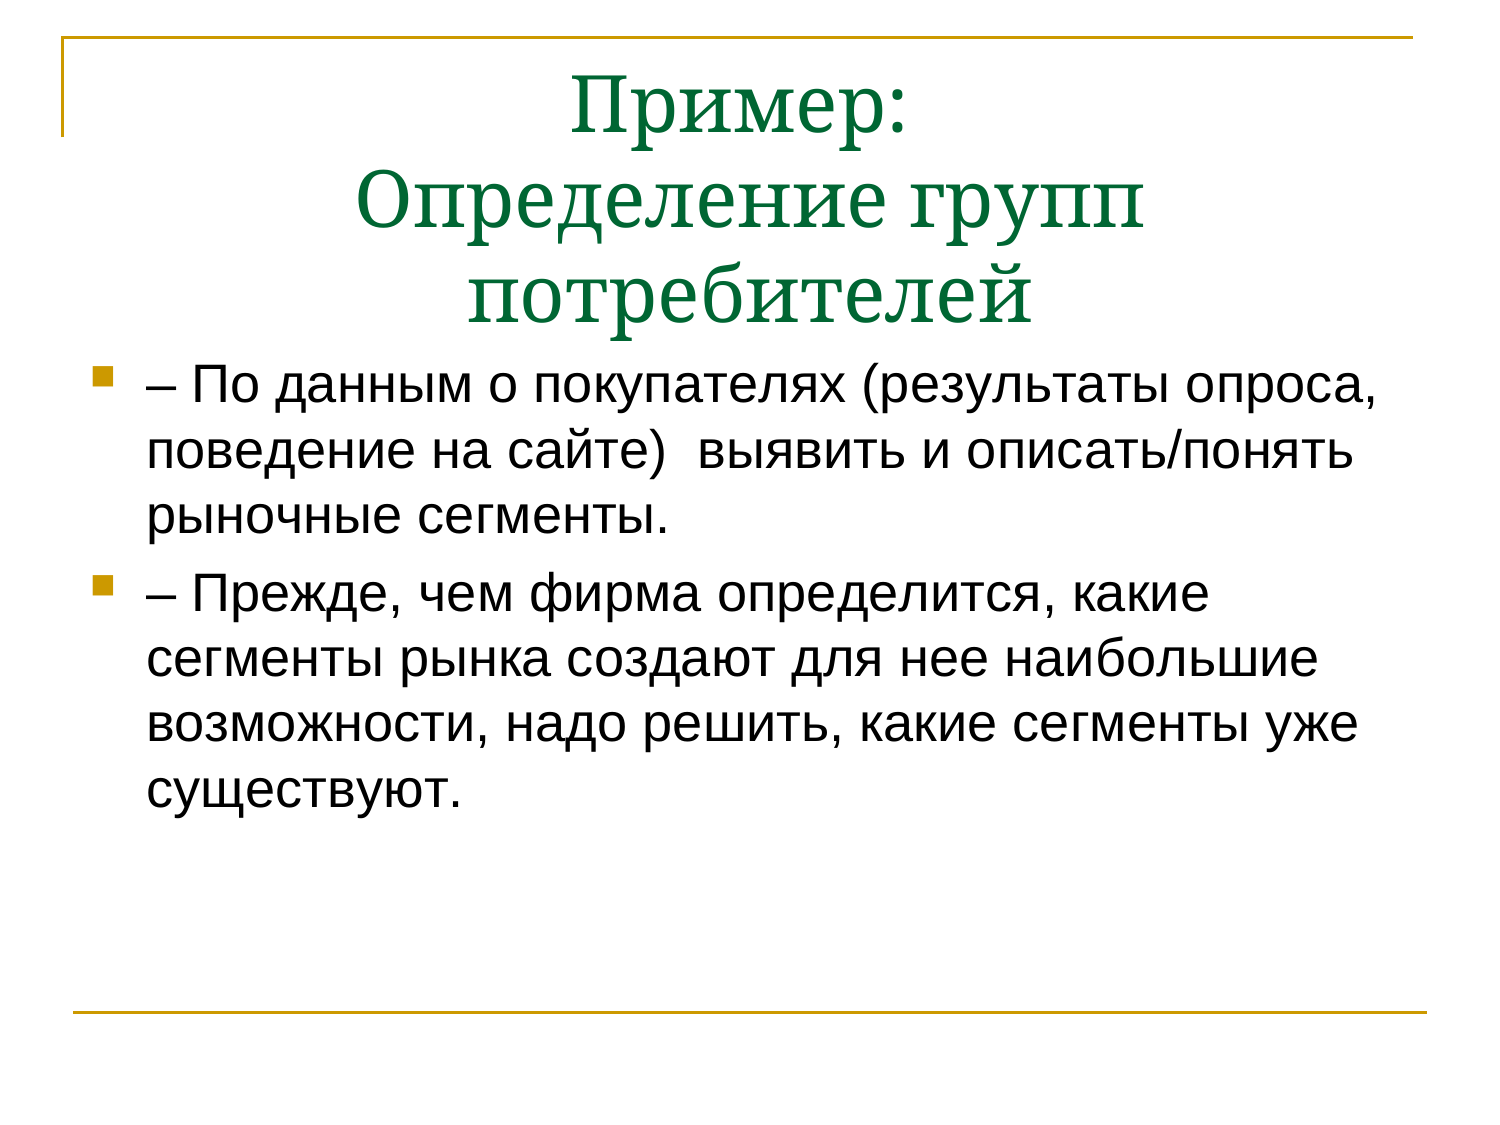

# Пример: Определение групп потребителей
– По данным о покупателях (результаты опроса, поведение на сайте) выявить и описать/понять рыночные сегменты.
– Прежде, чем фирма определится, какие сегменты рынка создают для нее наибольшие возможности, надо решить, какие сегменты уже существуют.